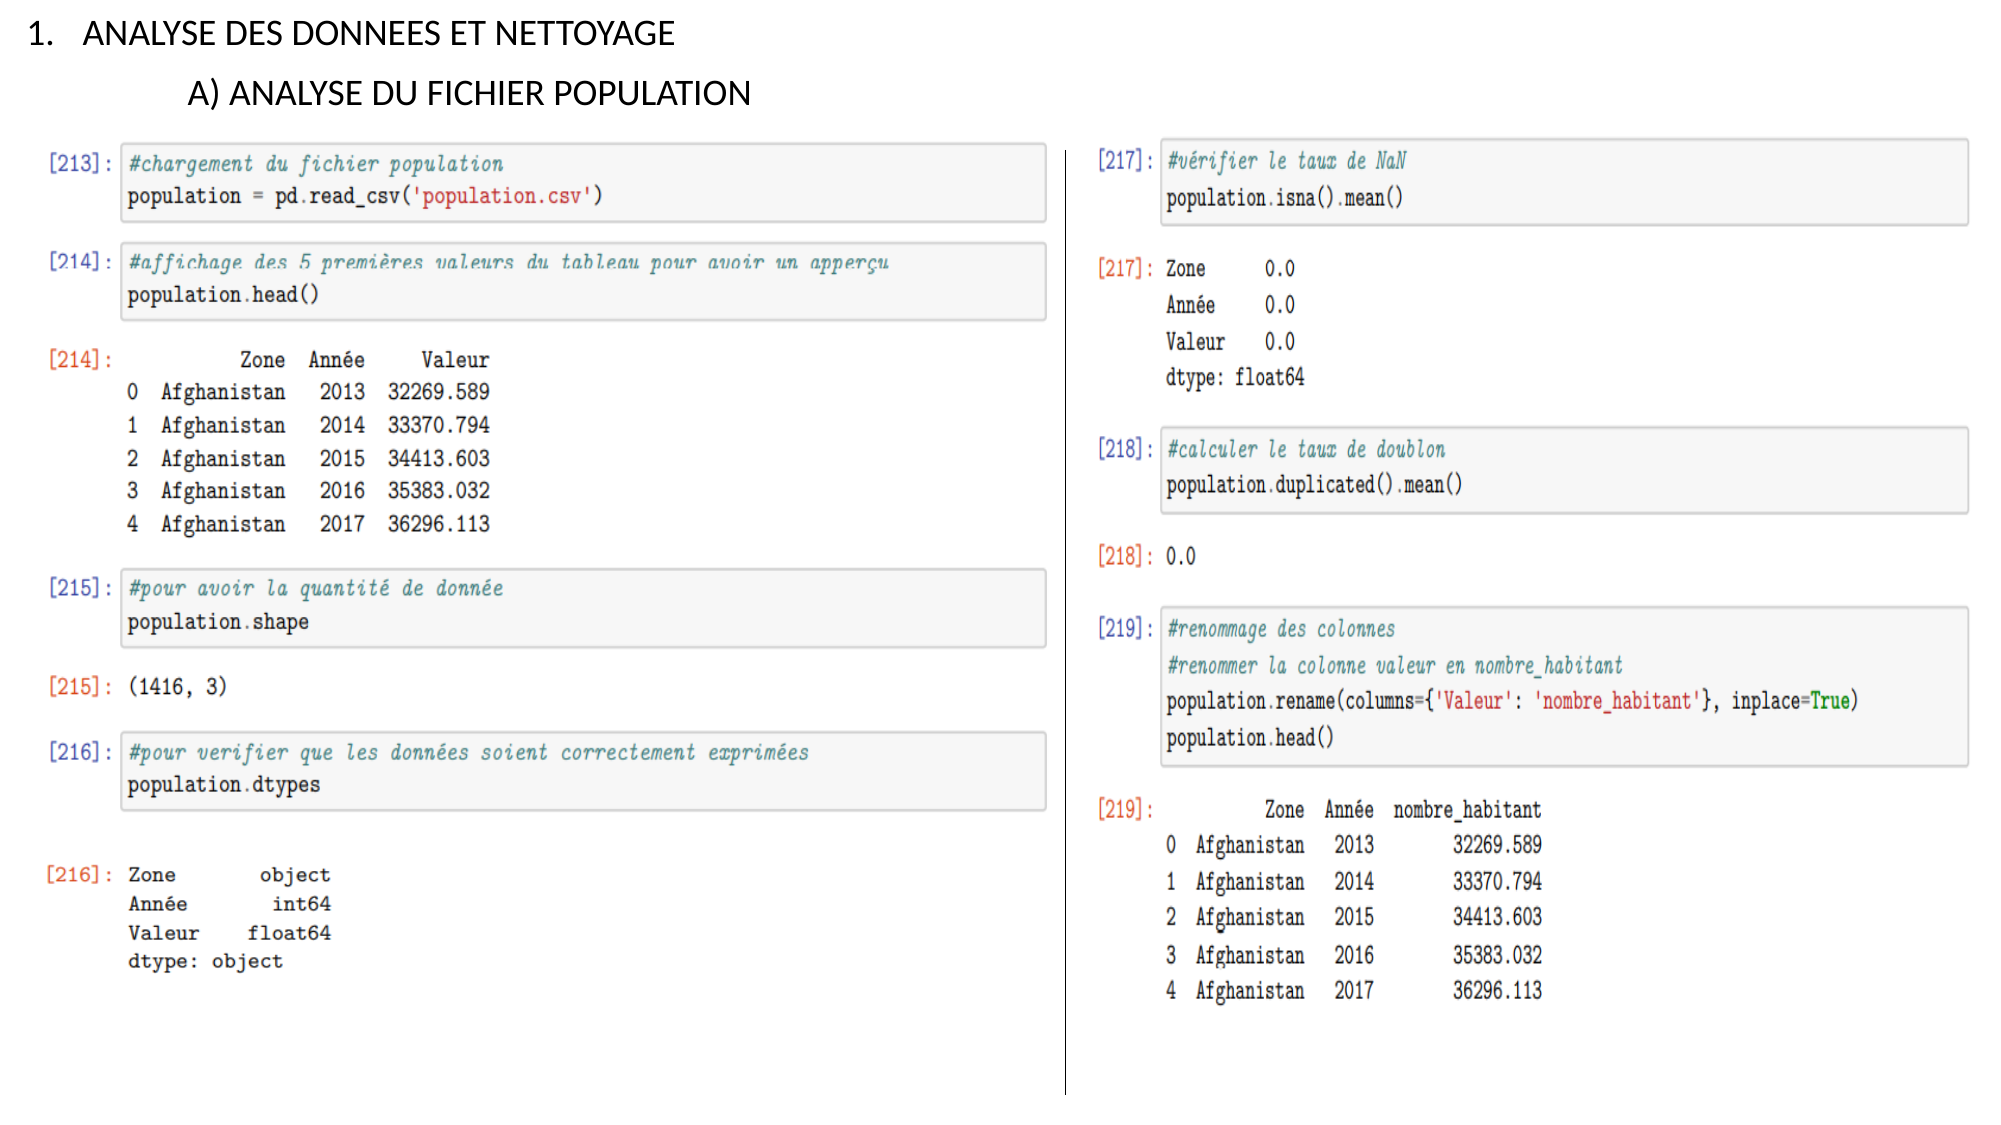

ANALYSE DES DONNEES ET NETTOYAGE
 A) ANALYSE DU FICHIER POPULATION